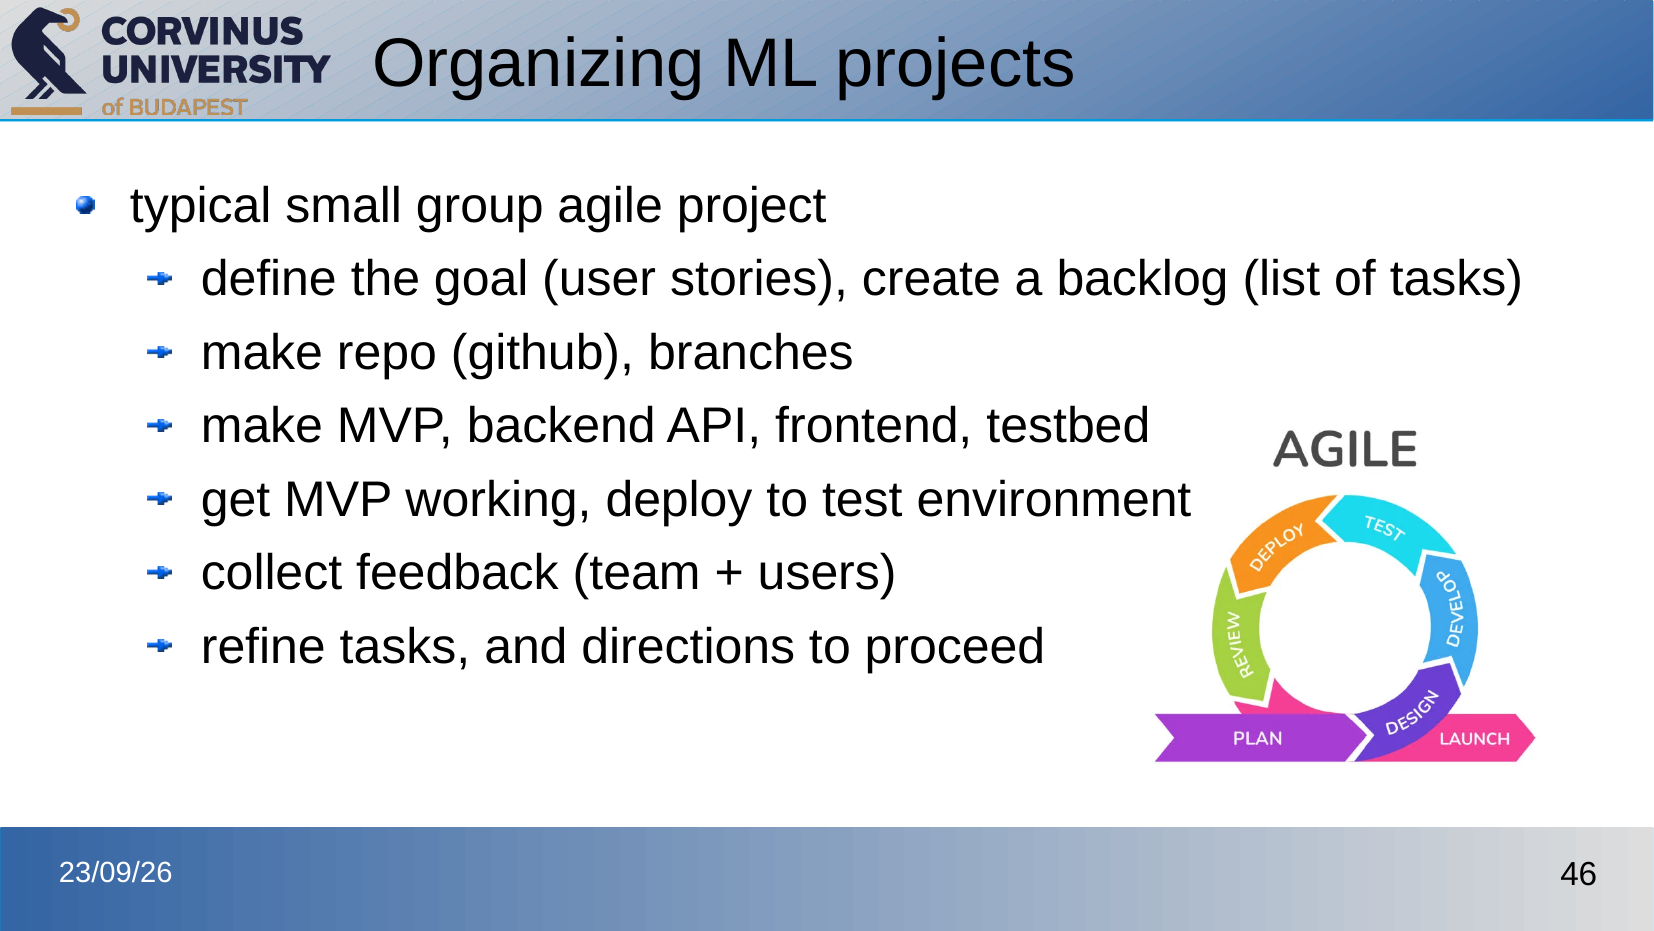

# Organizing ML projects
typical small group agile project
define the goal (user stories), create a backlog (list of tasks)
make repo (github), branches
make MVP, backend API, frontend, testbed
get MVP working, deploy to test environment
collect feedback (team + users)
refine tasks, and directions to proceed